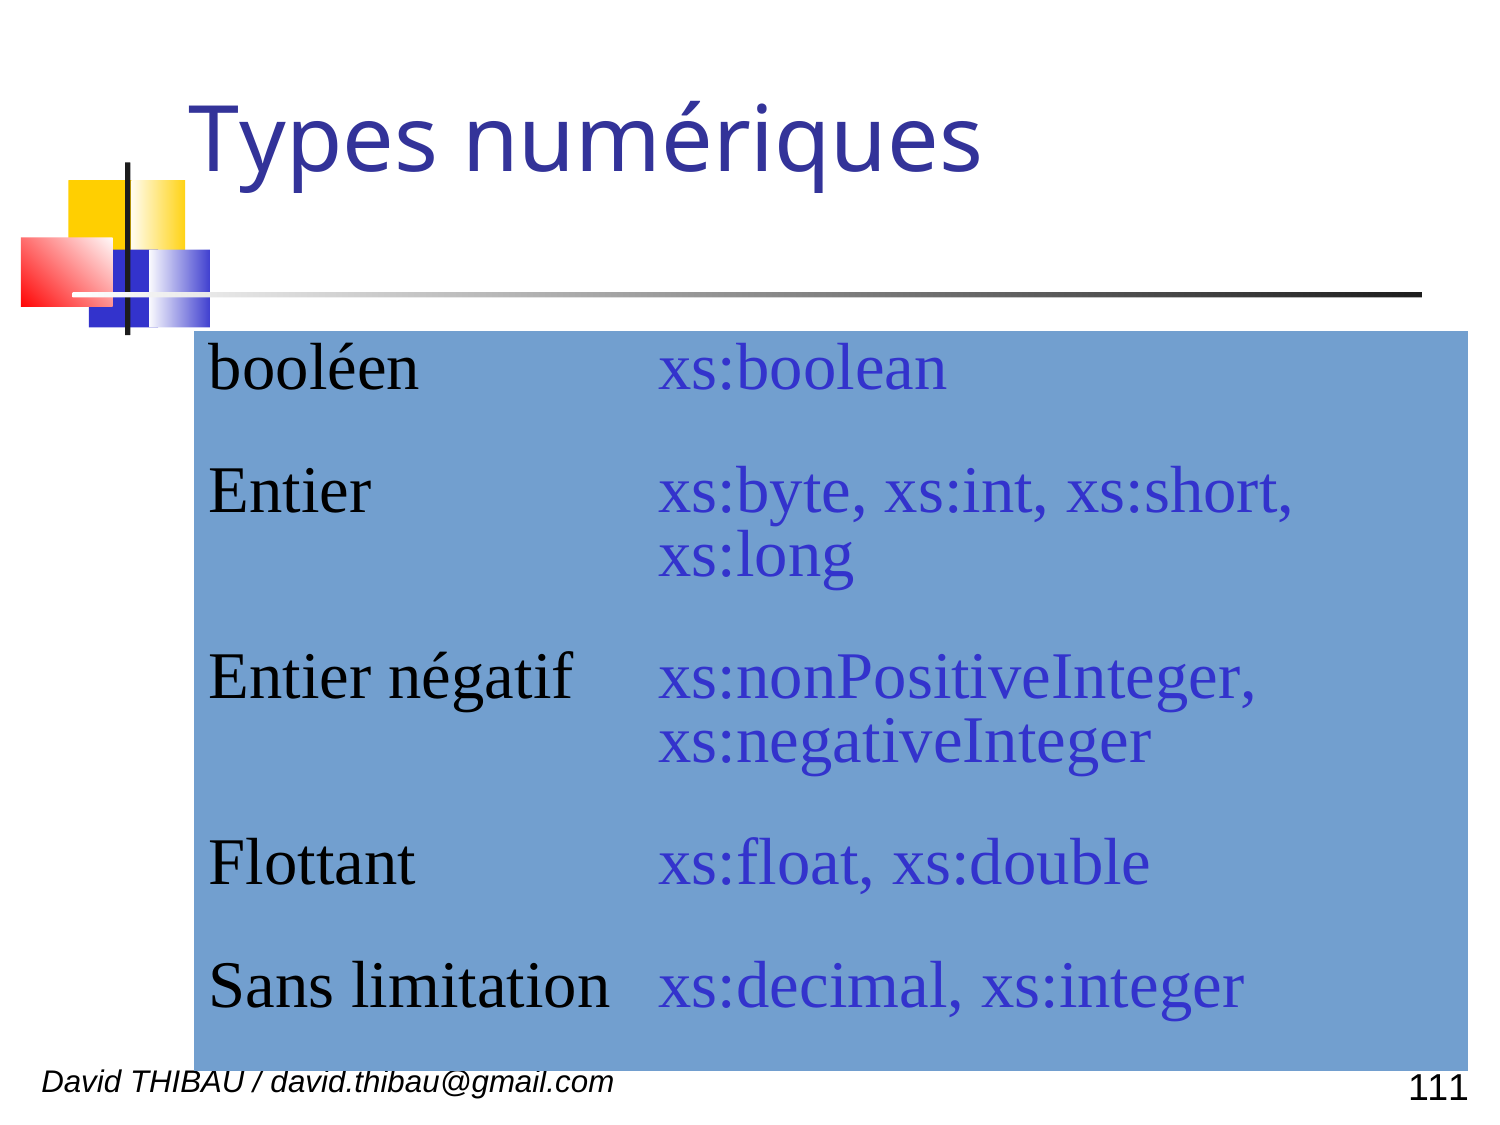

# Types numériques
| booléen | xs:boolean |
| --- | --- |
| Entier | xs:byte, xs:int, xs:short, xs:long |
| Entier négatif | xs:nonPositiveInteger, xs:negativeInteger |
| Flottant | xs:float, xs:double |
| Sans limitation | xs:decimal, xs:integer |